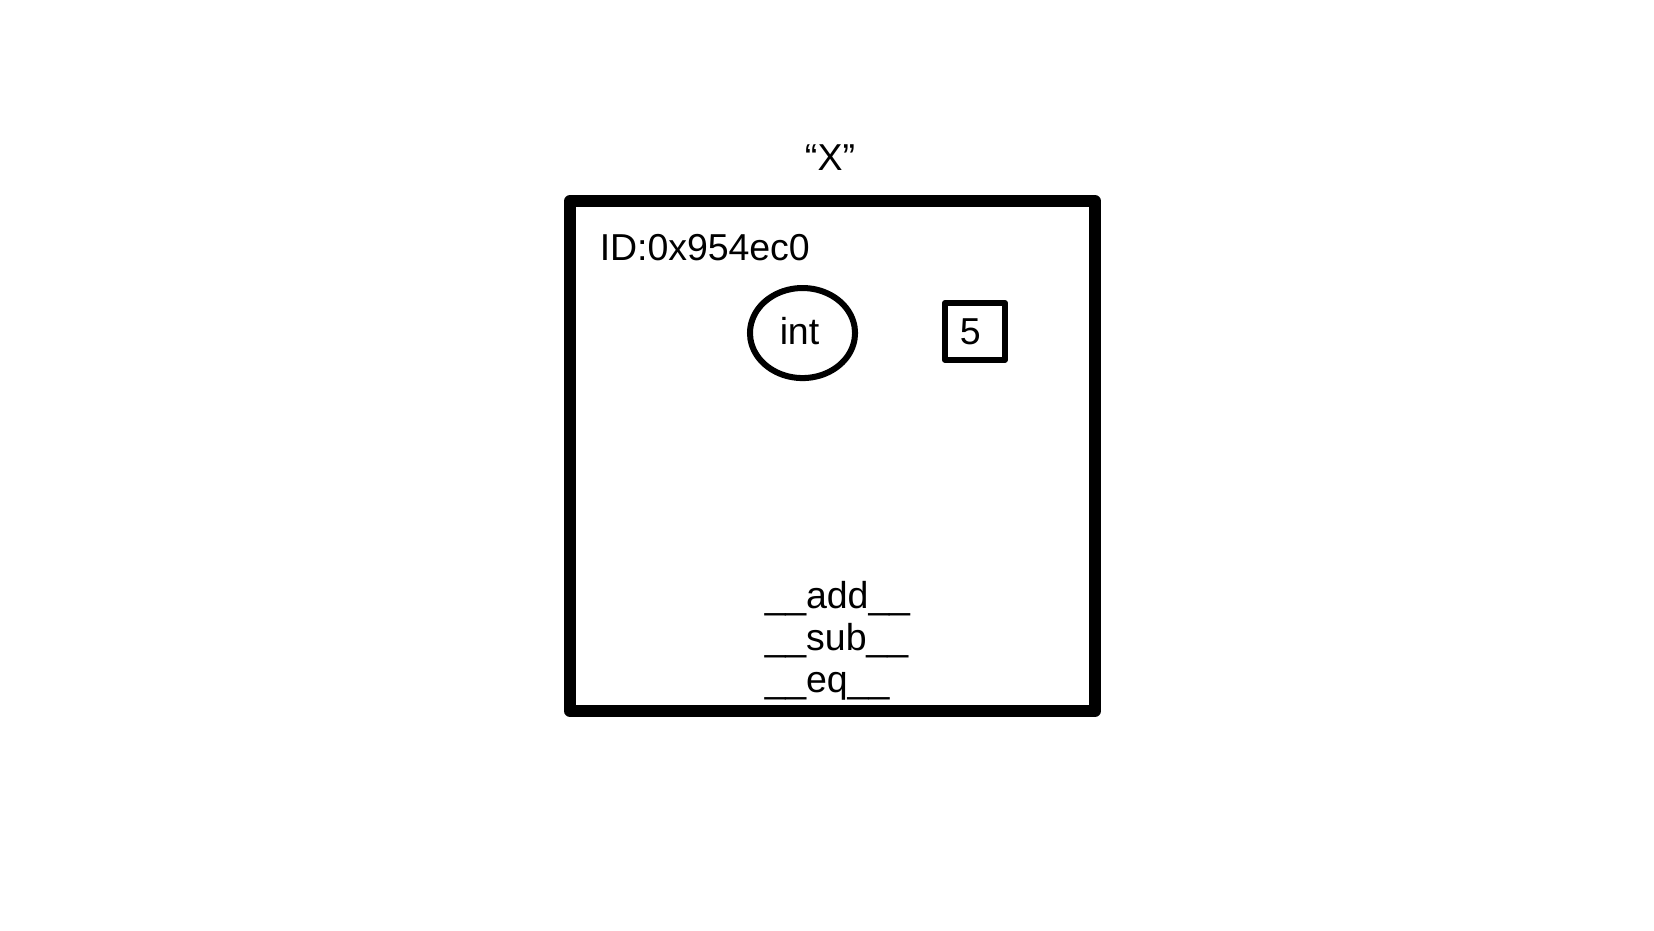

“X”
ID:0x954ec0
int
5
__add__
__sub__
__eq__